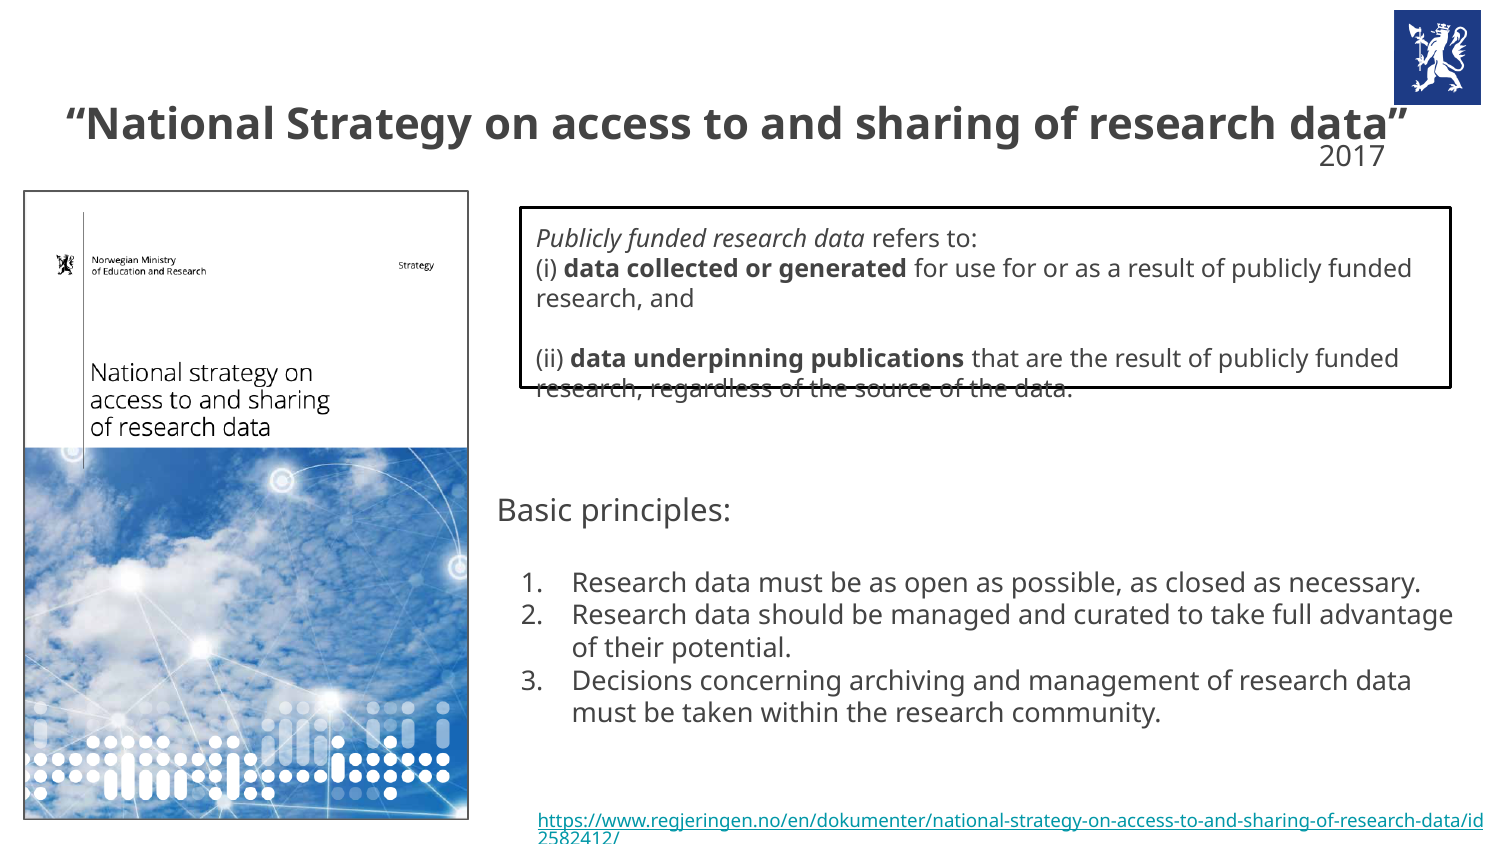

“National Strategy on access to and sharing of research data”
2017
Publicly funded research data refers to:
(i) data collected or generated for use for or as a result of publicly funded ­research, and
(ii) data underpinning publications that are the result of publicly funded ­research, regardless of the source of the data.
Basic principles:
Research data must be as open as possible, as closed as necessary.
Research data should be managed and curated to take full advantage of their potential.
Decisions concerning archiving and management of ­research data must be taken within the research community.
https://www.regjeringen.no/en/dokumenter/national-strategy-on-access-to-and-sharing-of-research-data/id2582412/